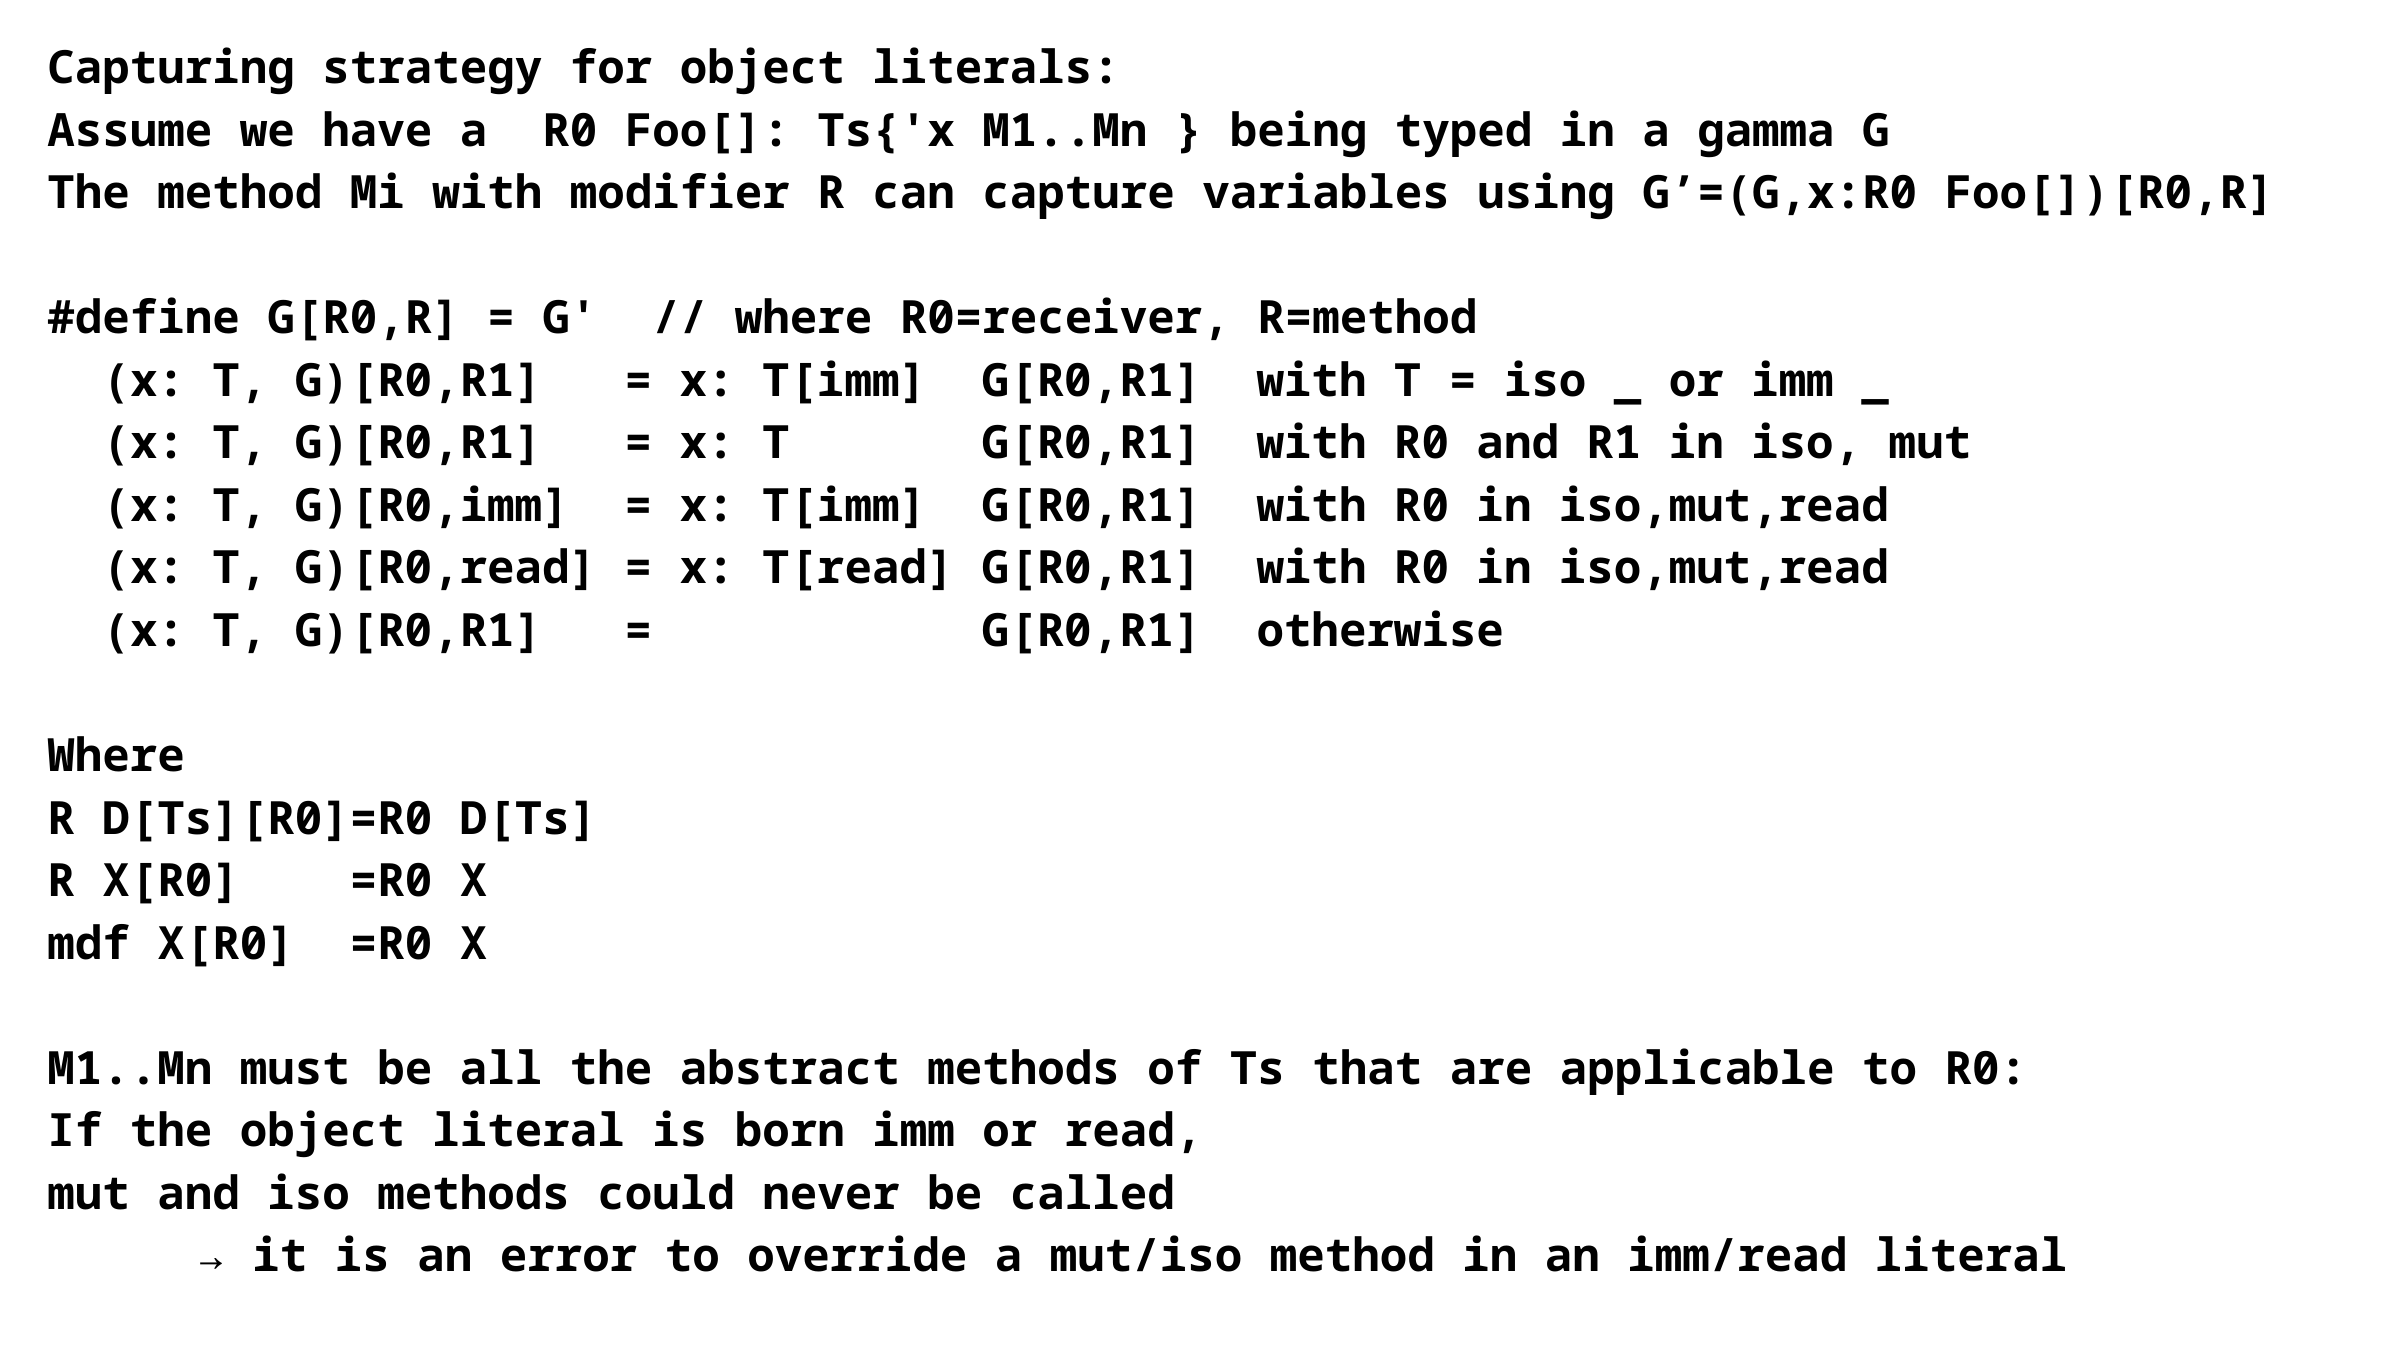

Capturing strategy for object literals:
Assume we have a R0 Foo[]: Ts{'x M1..Mn } being typed in a gamma G
The method Mi with modifier R can capture variables using G’=(G,x:R0 Foo[])[R0,R]
#define G[R0,R] = G' // where R0=receiver, R=method
 (x: T, G)[R0,R1] = x: T[imm] G[R0,R1] with T = iso _ or imm _
 (x: T, G)[R0,R1] = x: T G[R0,R1] with R0 and R1 in iso, mut
 (x: T, G)[R0,imm] = x: T[imm] G[R0,R1] with R0 in iso,mut,read
 (x: T, G)[R0,read] = x: T[read] G[R0,R1] with R0 in iso,mut,read
 (x: T, G)[R0,R1] = G[R0,R1] otherwise
Where
R D[Ts][R0]=R0 D[Ts]
R X[R0] =R0 X
mdf X[R0] =R0 X
M1..Mn must be all the abstract methods of Ts that are applicable to R0:
If the object literal is born imm or read,
mut and iso methods could never be called
		→ it is an error to override a mut/iso method in an imm/read literal